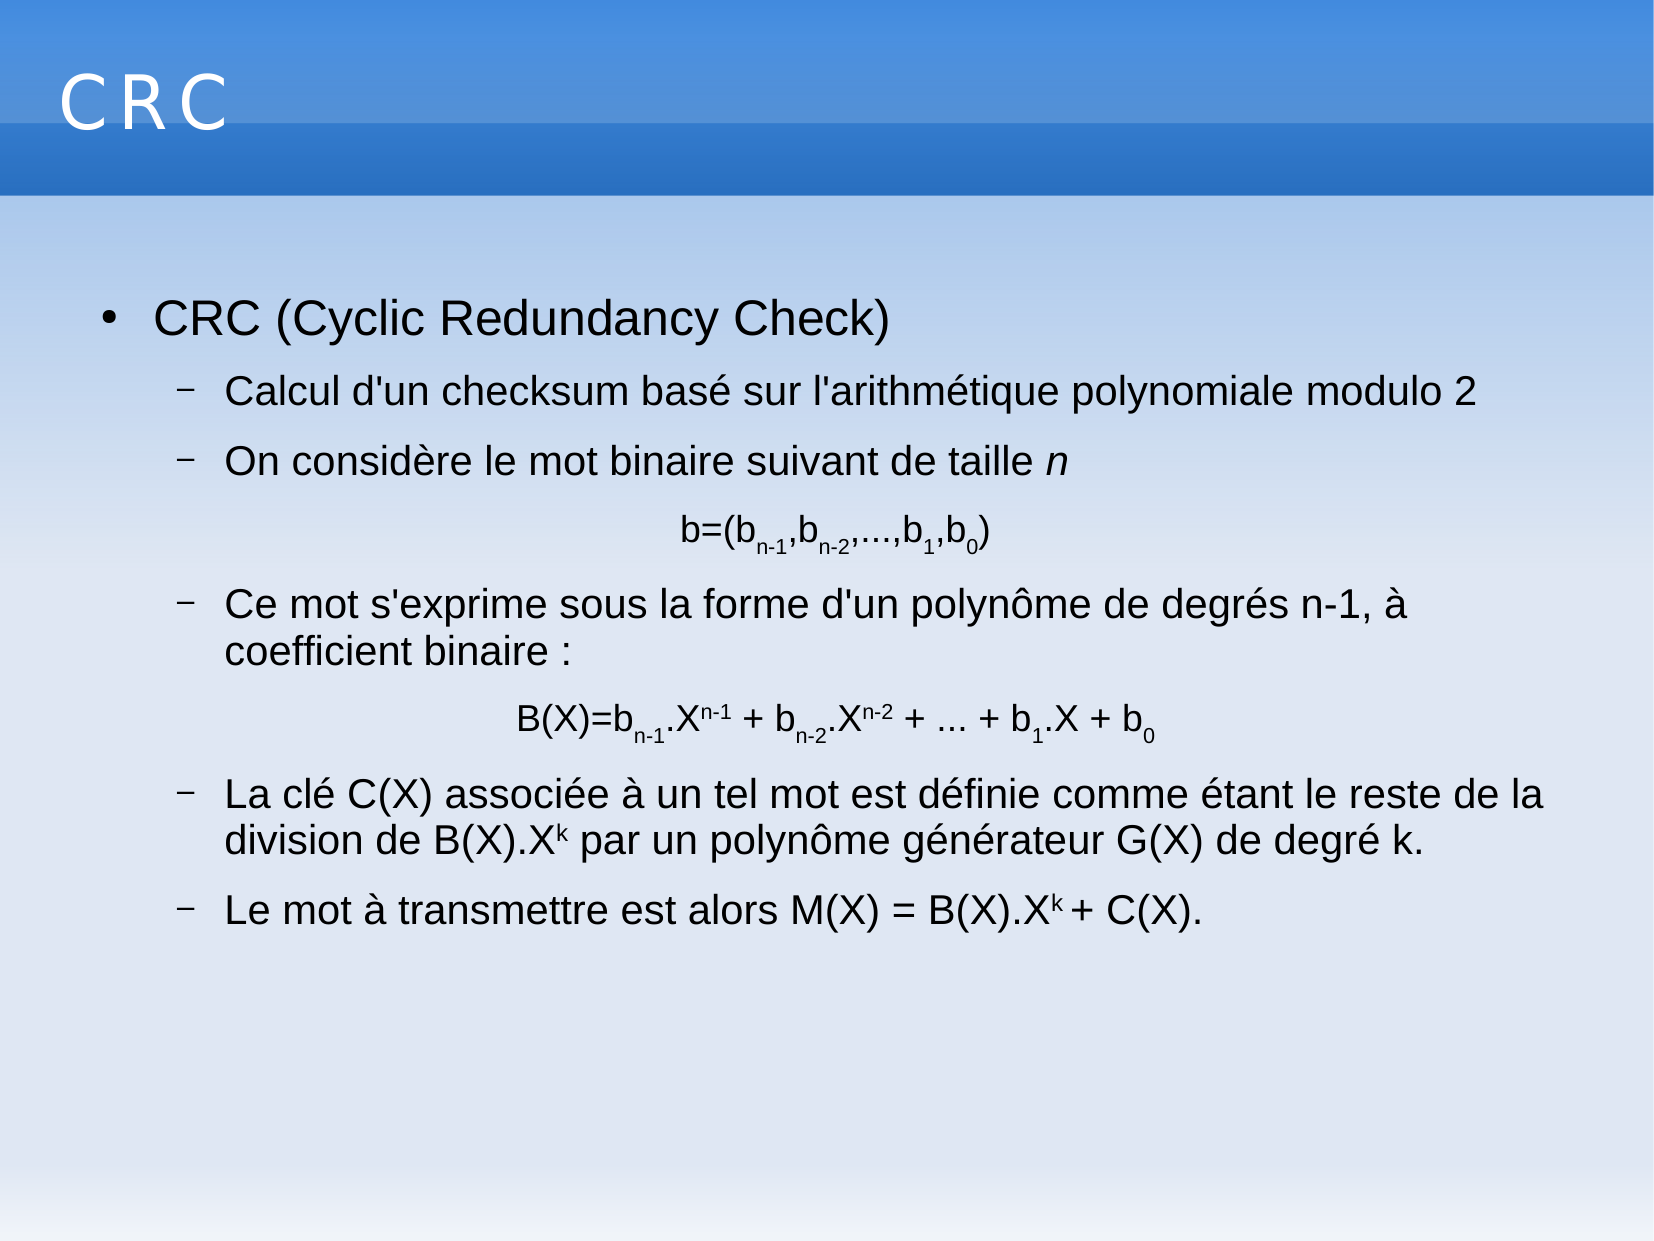

# CRC
CRC (Cyclic Redundancy Check)
Calcul d'un checksum basé sur l'arithmétique polynomiale modulo 2
On considère le mot binaire suivant de taille n
b=(bn-1,bn-2,...,b1,b0)
Ce mot s'exprime sous la forme d'un polynôme de degrés n-1, à coefficient binaire :
B(X)=bn-1.Xn-1 + bn-2.Xn-2 + ... + b1.X + b0
La clé C(X) associée à un tel mot est définie comme étant le reste de la division de B(X).Xk par un polynôme générateur G(X) de degré k.
Le mot à transmettre est alors M(X) = B(X).Xk + C(X).